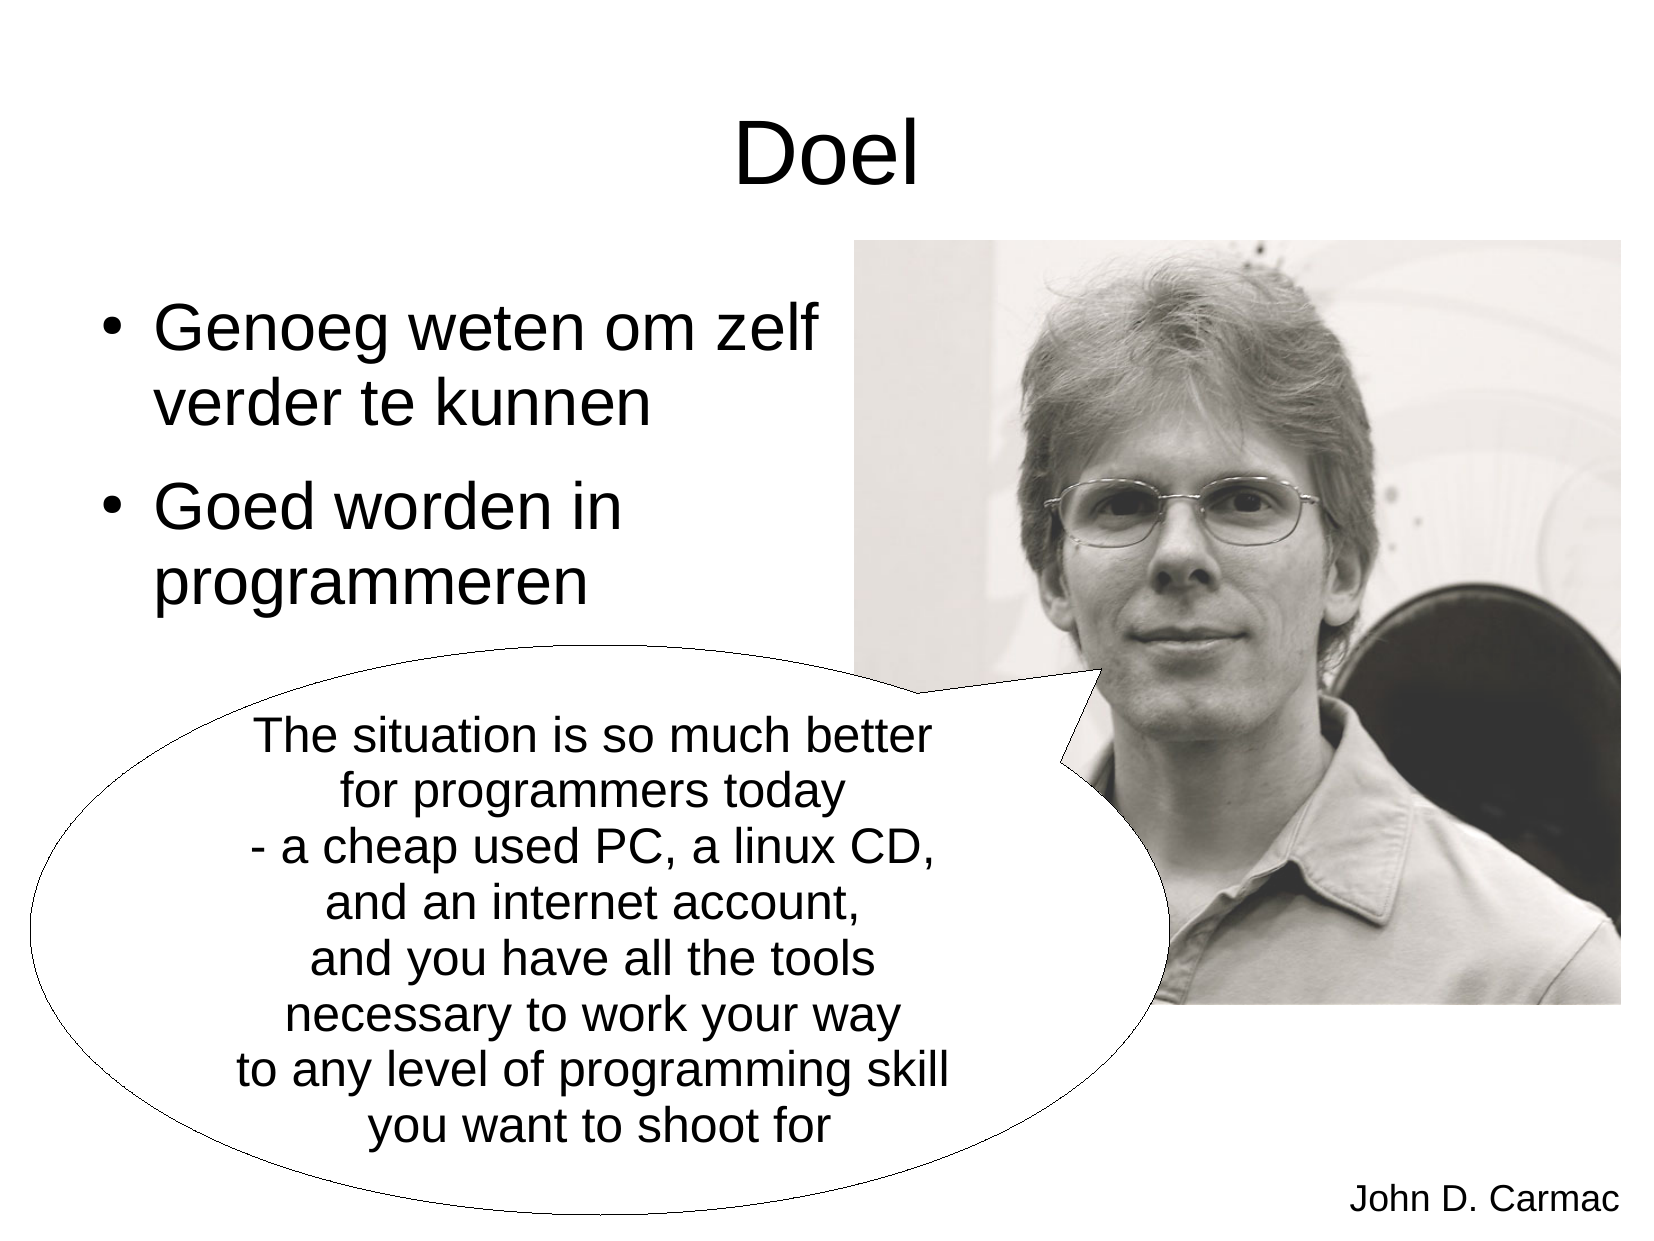

# Doel
Genoeg weten om zelf verder te kunnen
Goed worden in programmeren
The situation is so much better
for programmers today
- a cheap used PC, a linux CD,
and an internet account,
and you have all the tools
necessary to work your way
to any level of programming skill
you want to shoot for
John D. Carmac